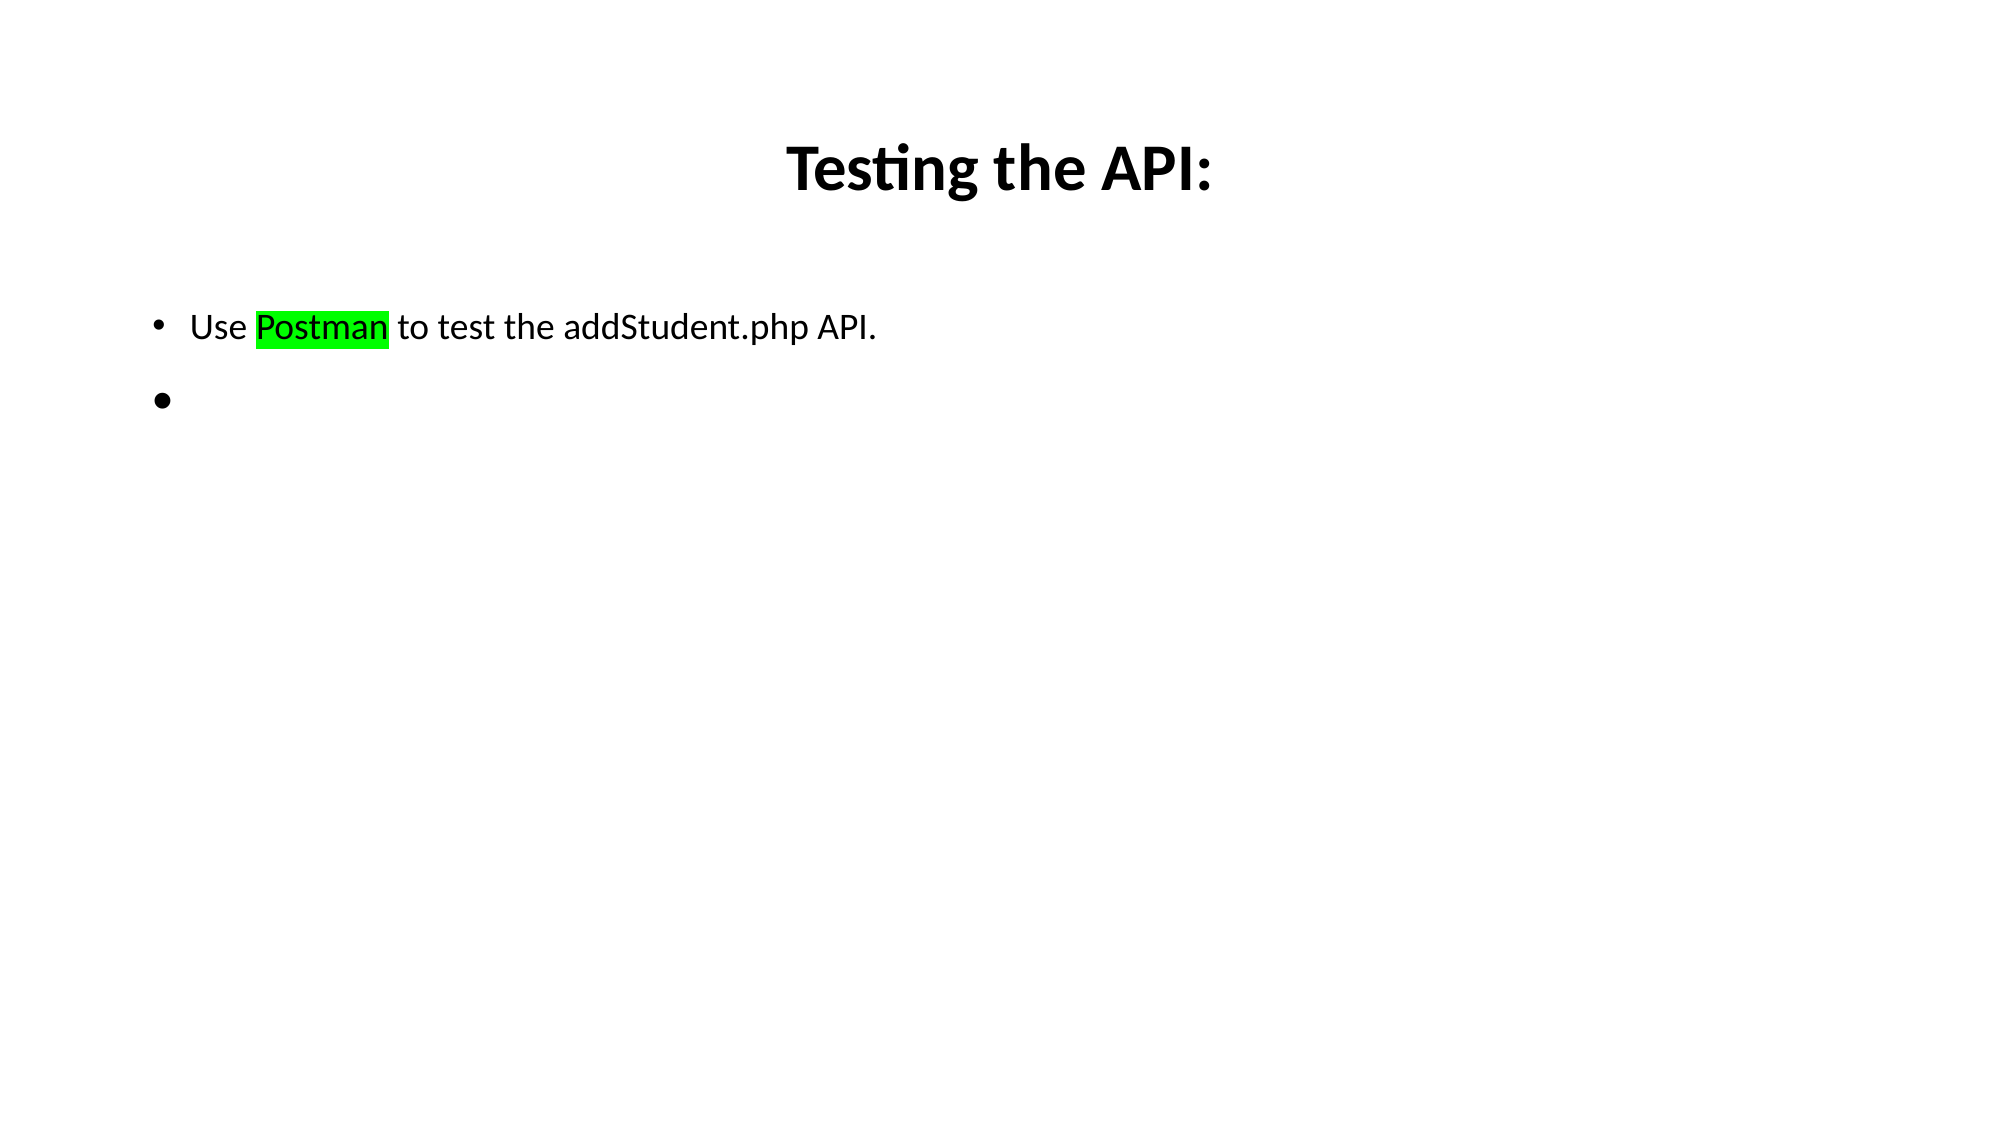

# Testing the API:
Use Postman to test the addStudent.php API.